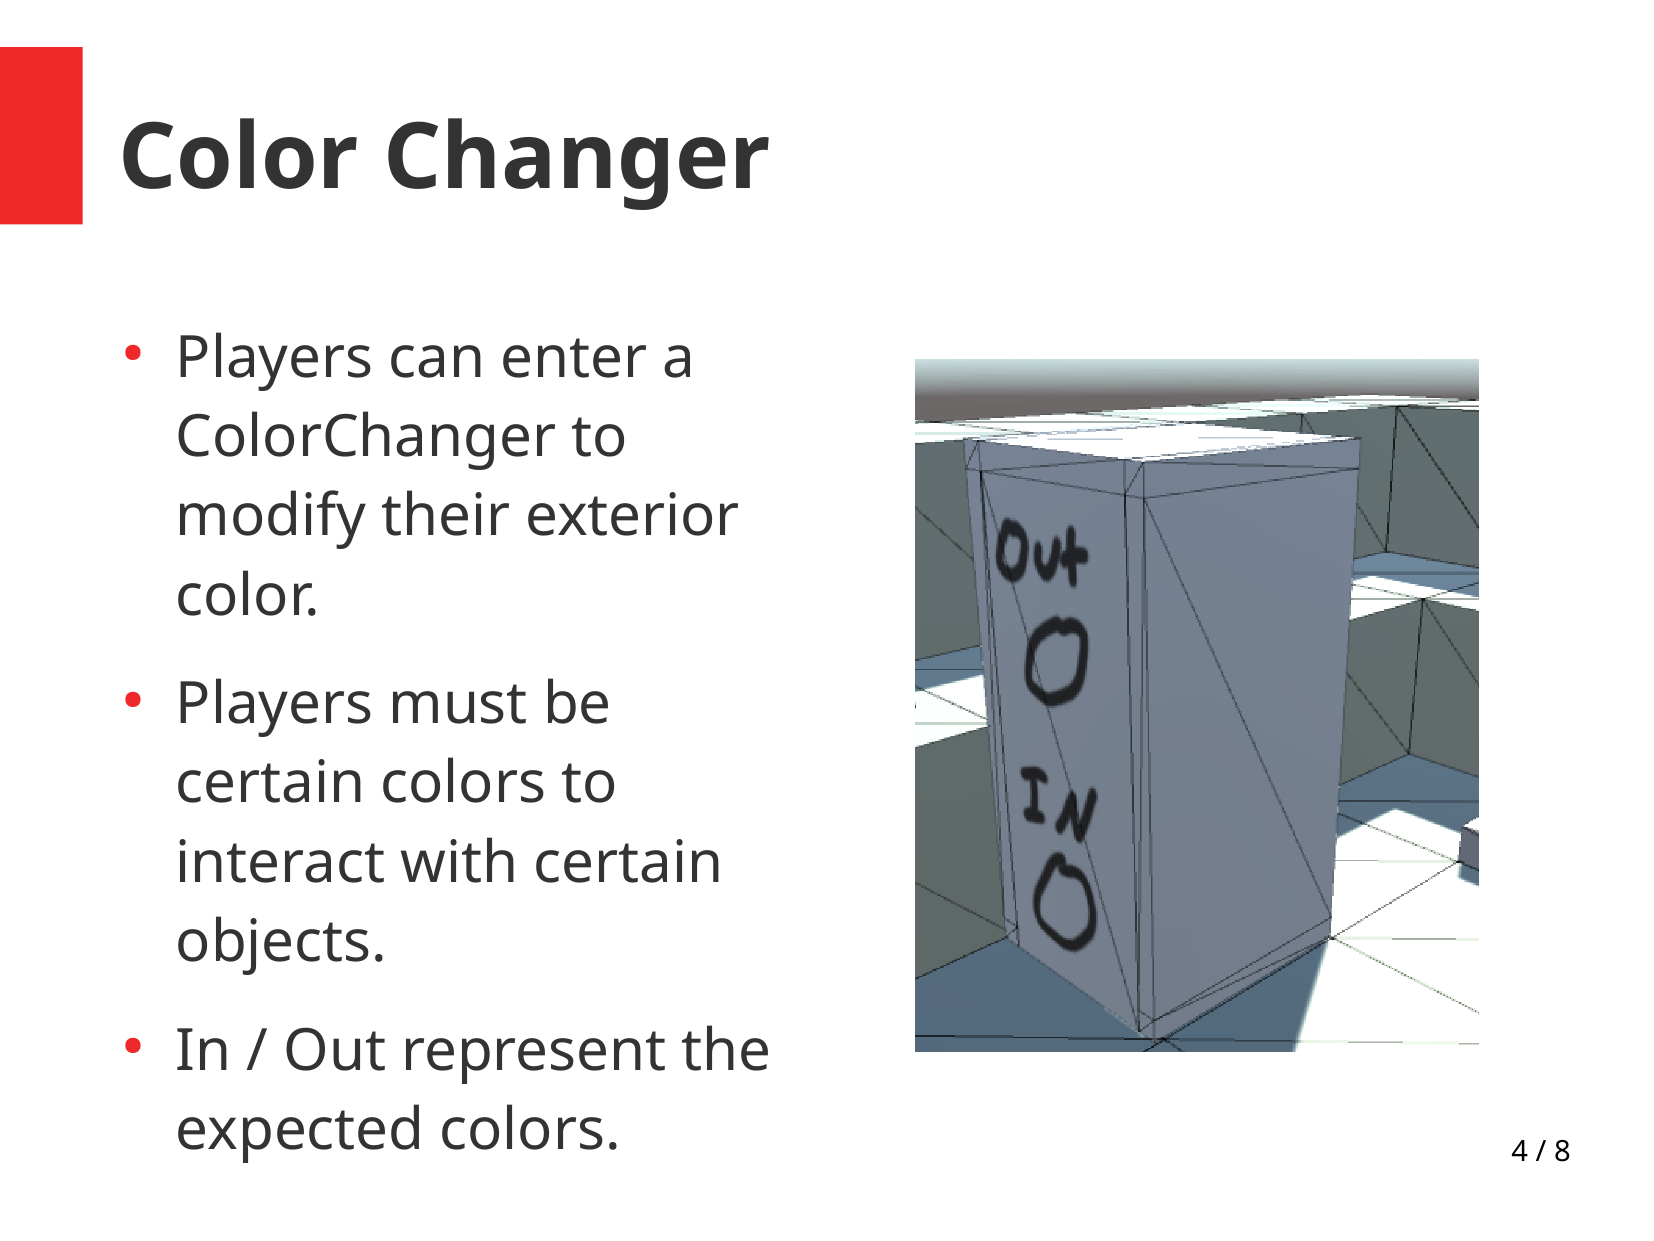

# Color Changer
Players can enter a ColorChanger to modify their exterior color.
Players must be certain colors to interact with certain objects.
In / Out represent the expected colors.
4